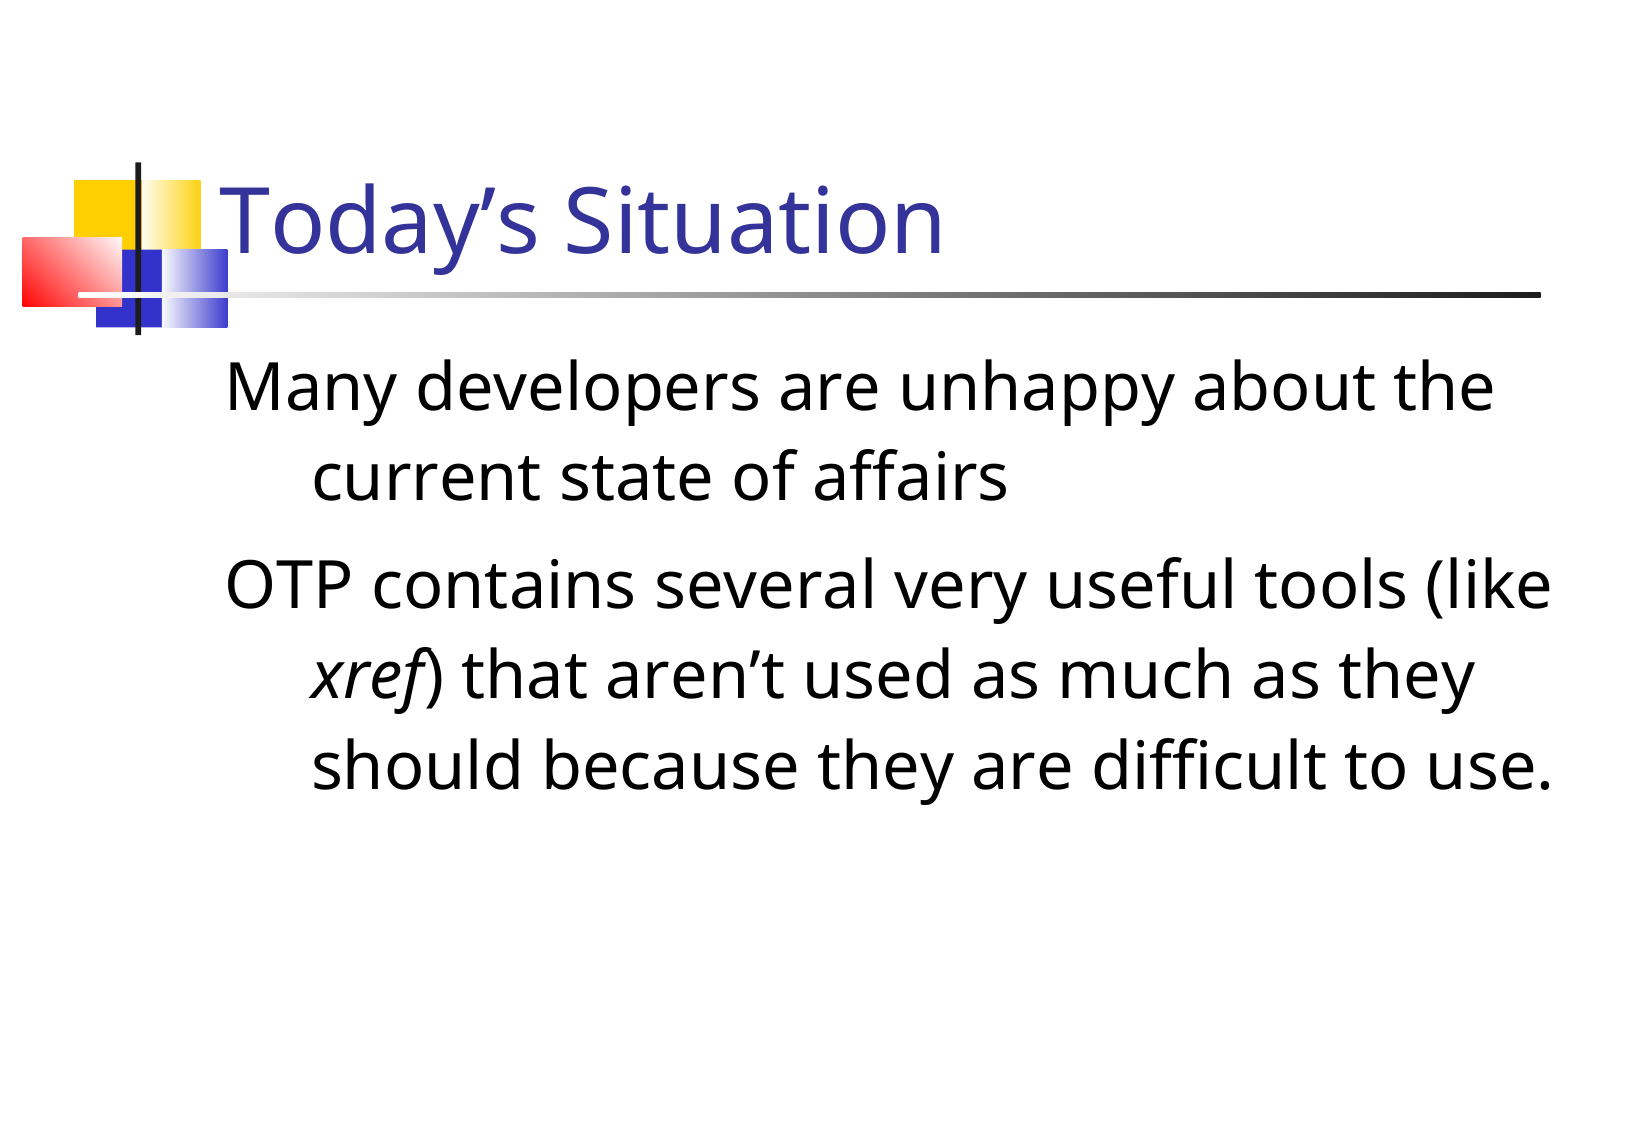

# Today’s Situation
Many developers are unhappy about the current state of affairs
OTP contains several very useful tools (like xref) that aren’t used as much as they should because they are difficult to use.